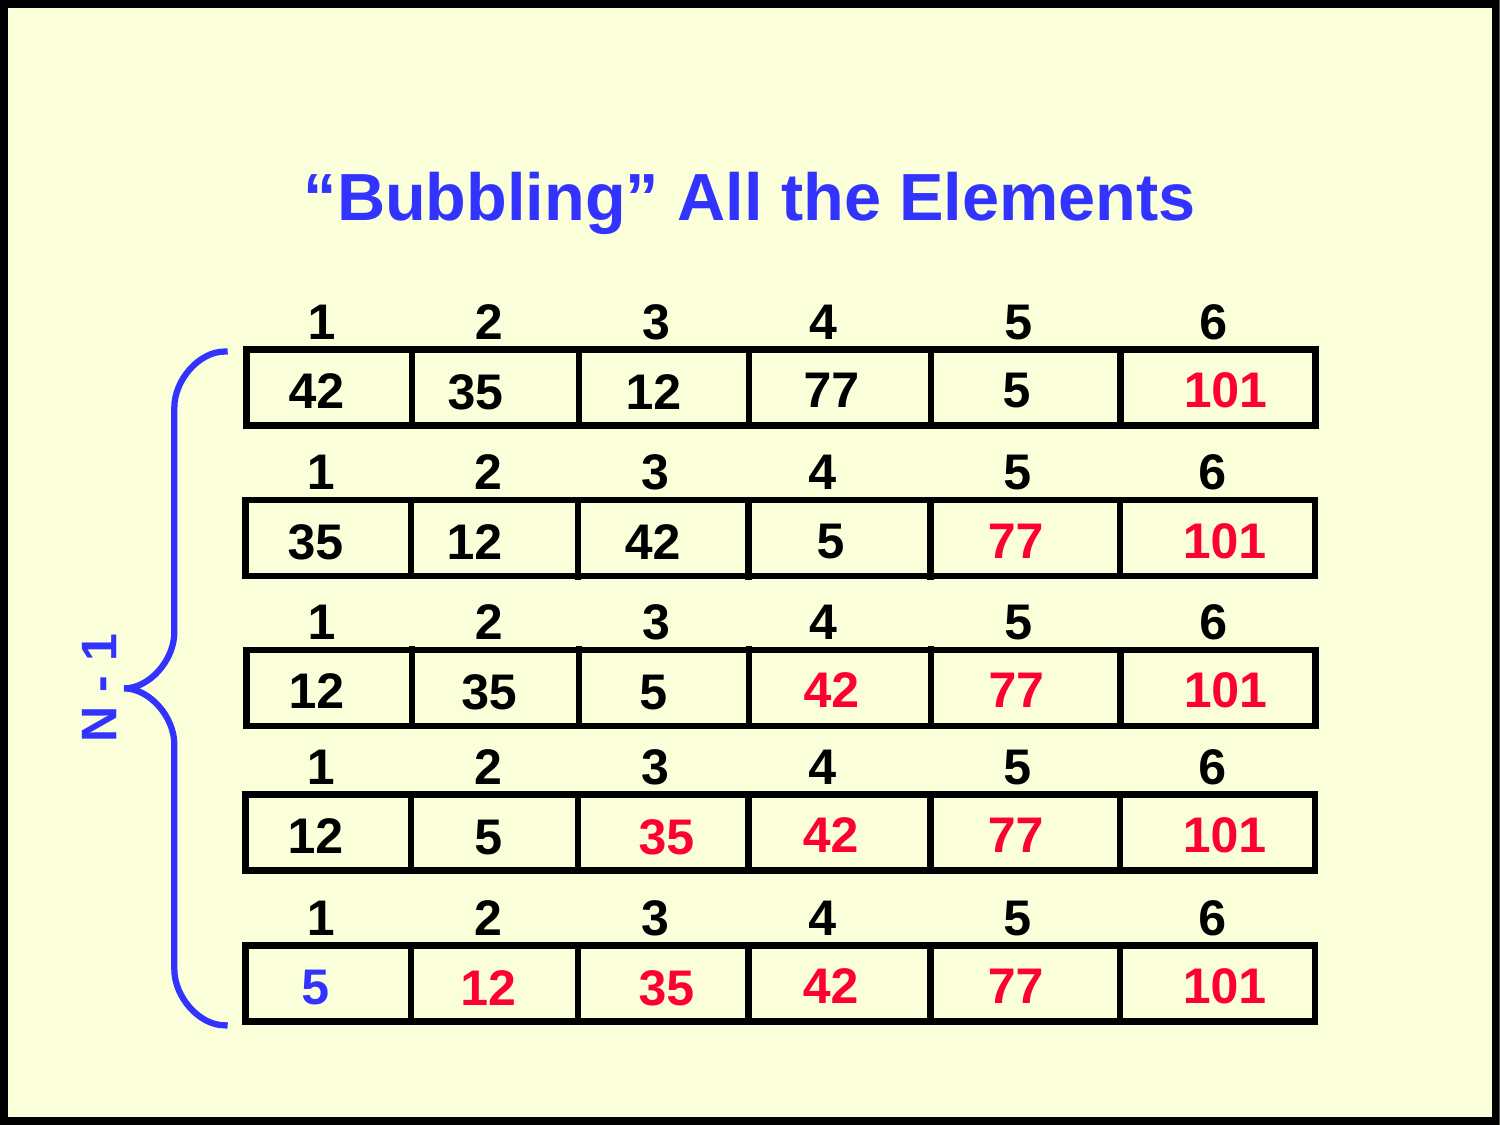

# “Bubbling” All the Elements
1 2 3 4 5 6
77
 5
 101
42
35
12
N - 1
1 2 3 4 5 6
 5
 77
 101
35
12
42
1 2 3 4 5 6
42
 77
 101
12
 35
 5
1 2 3 4 5 6
42
 77
 101
12
 5
 35
1 2 3 4 5 6
42
 77
 101
 5
 12
 35